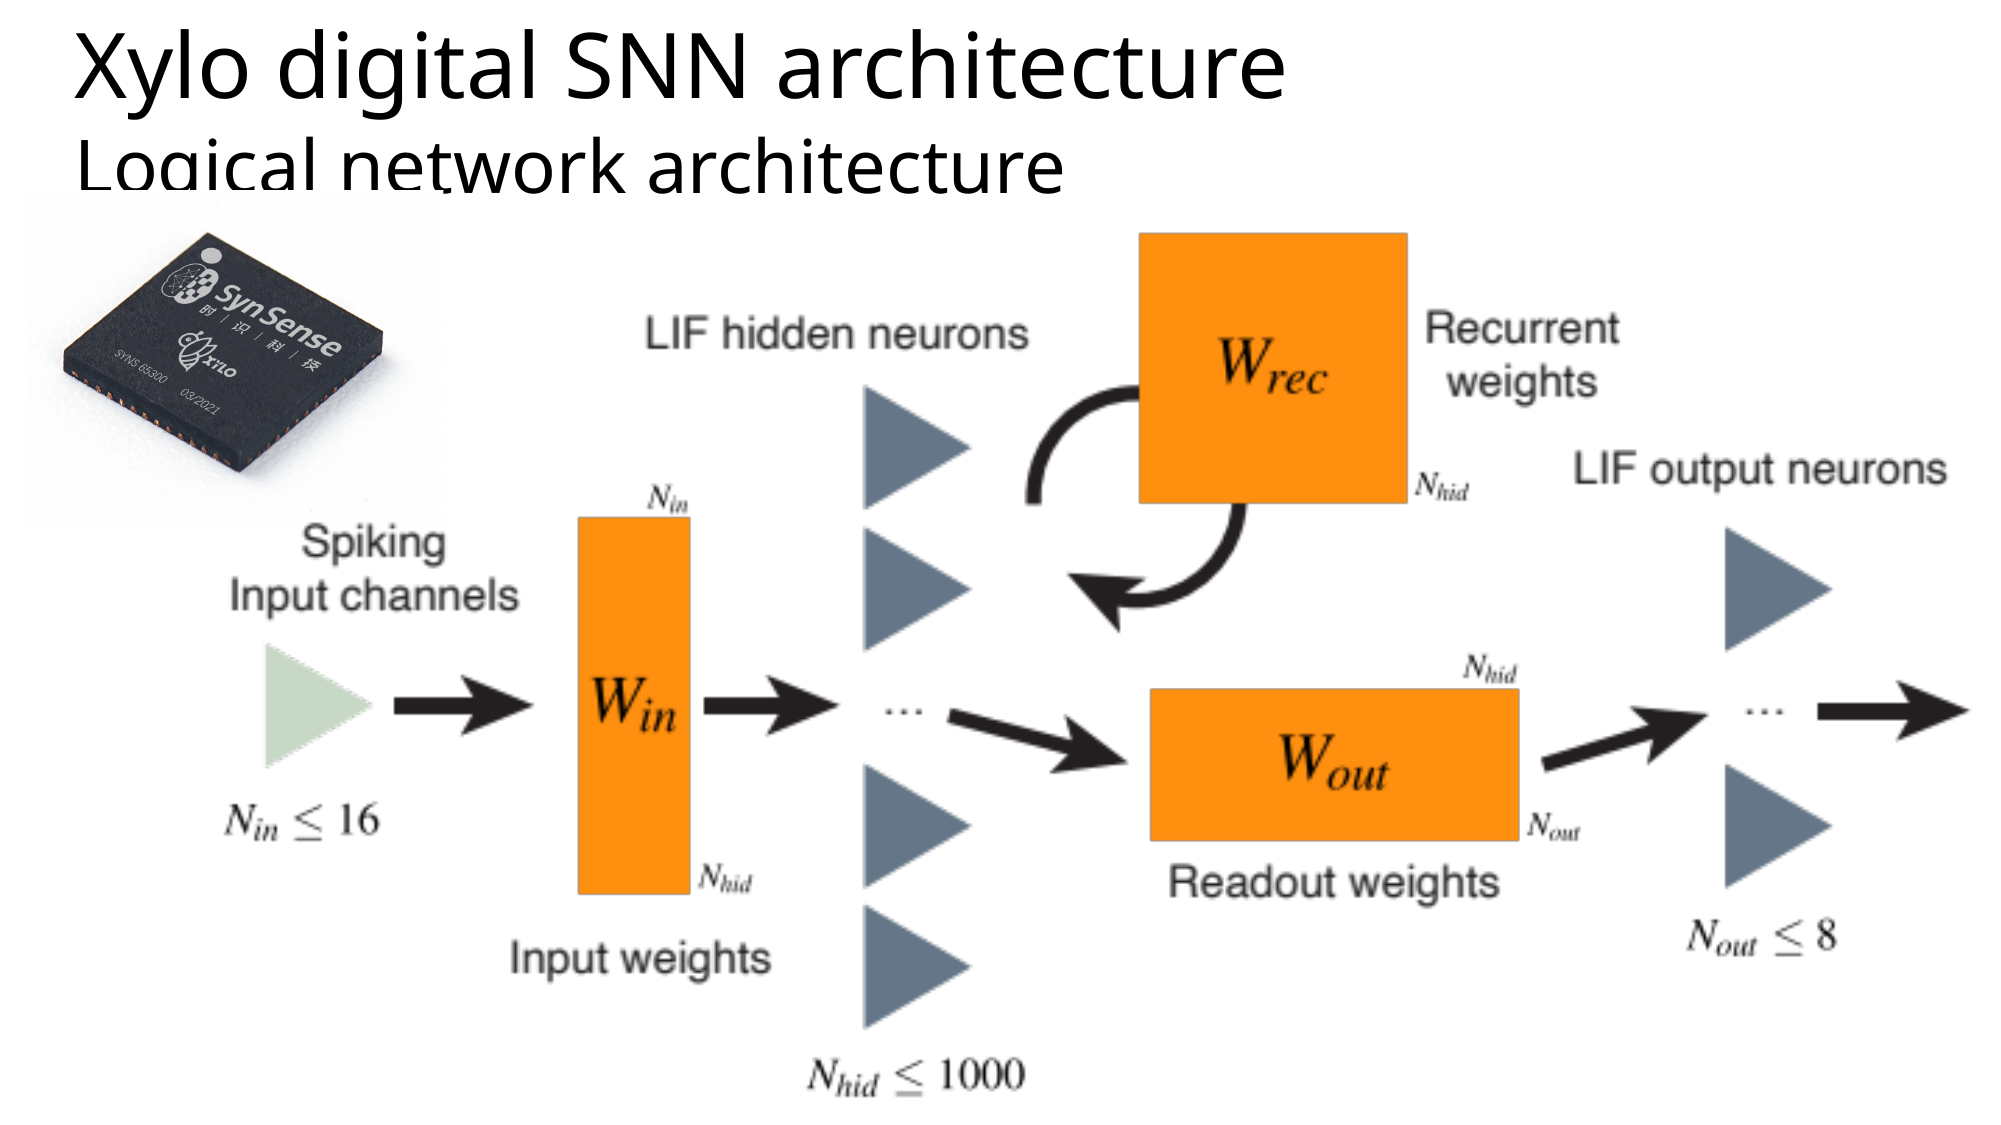

# Xylo digital SNN architecture Logical network architecture